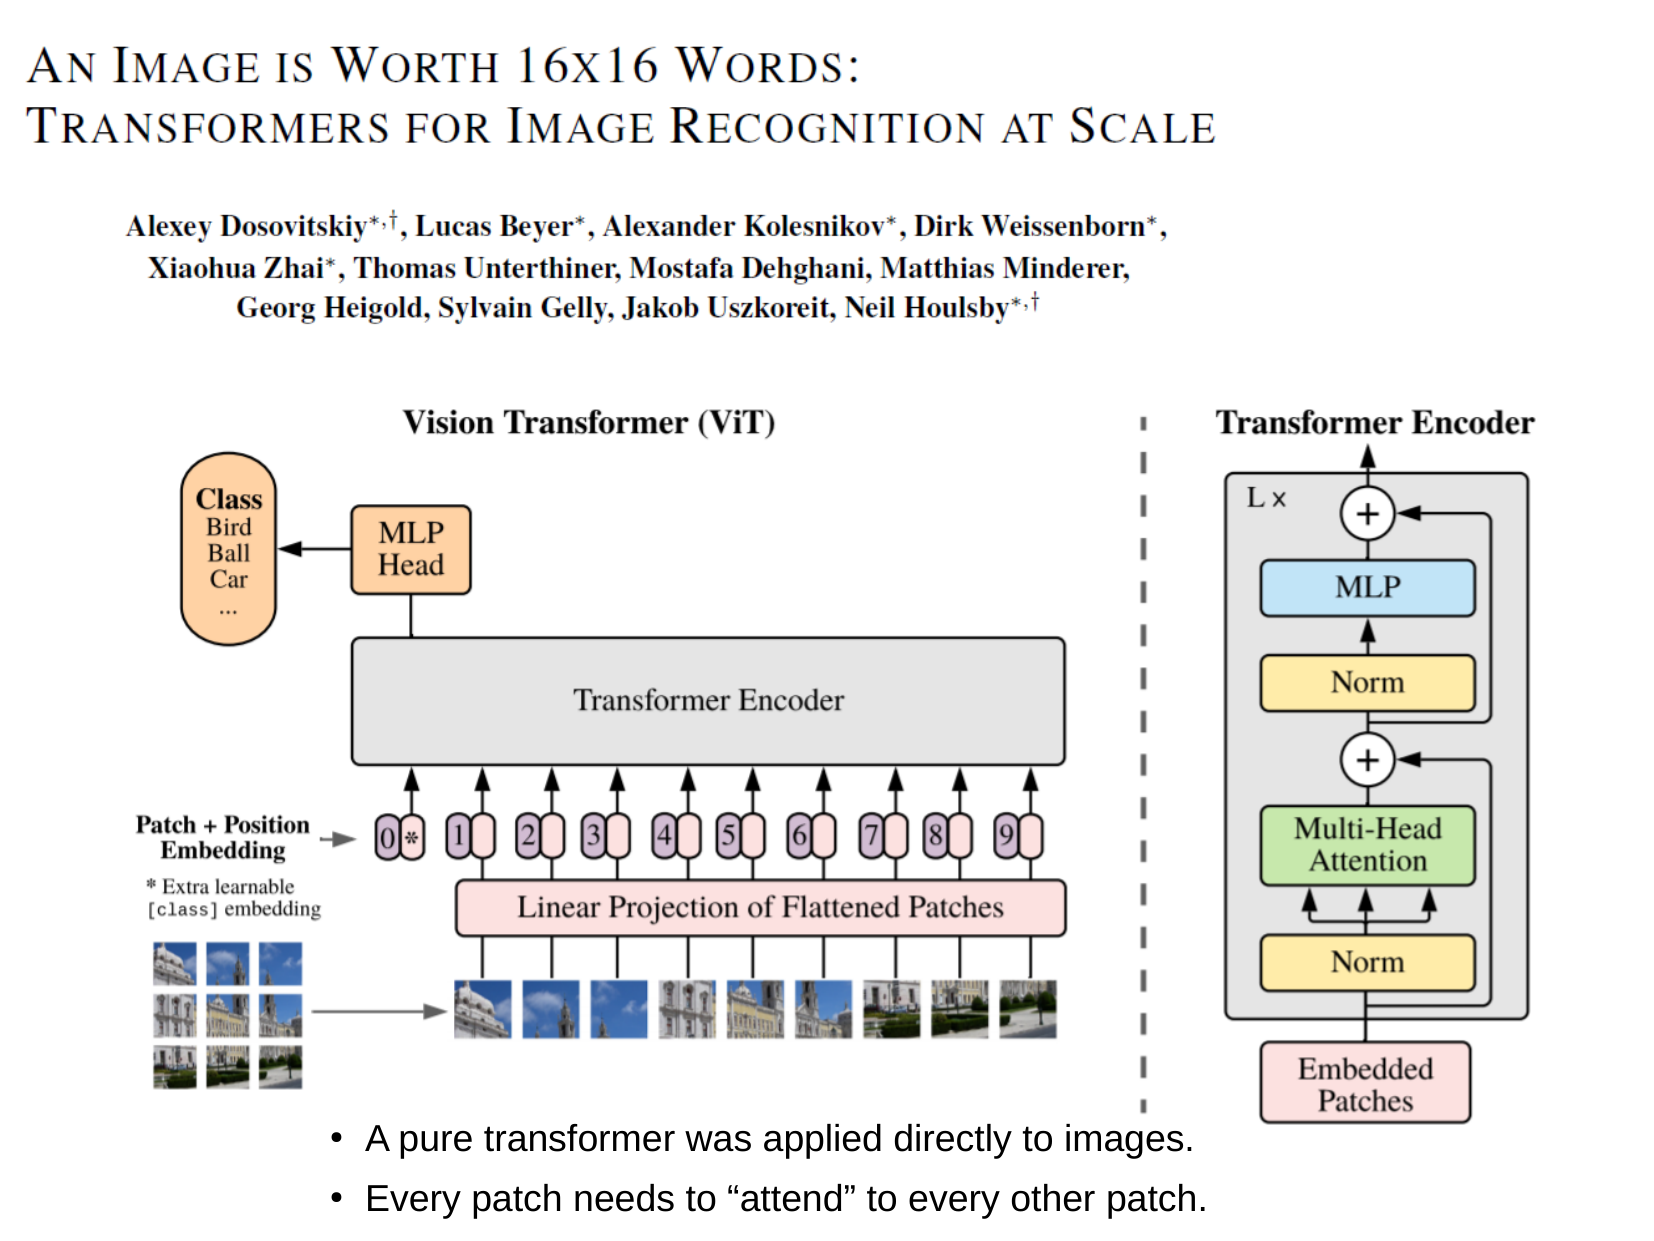

A pure transformer was applied directly to images.
Every patch needs to “attend” to every other patch.